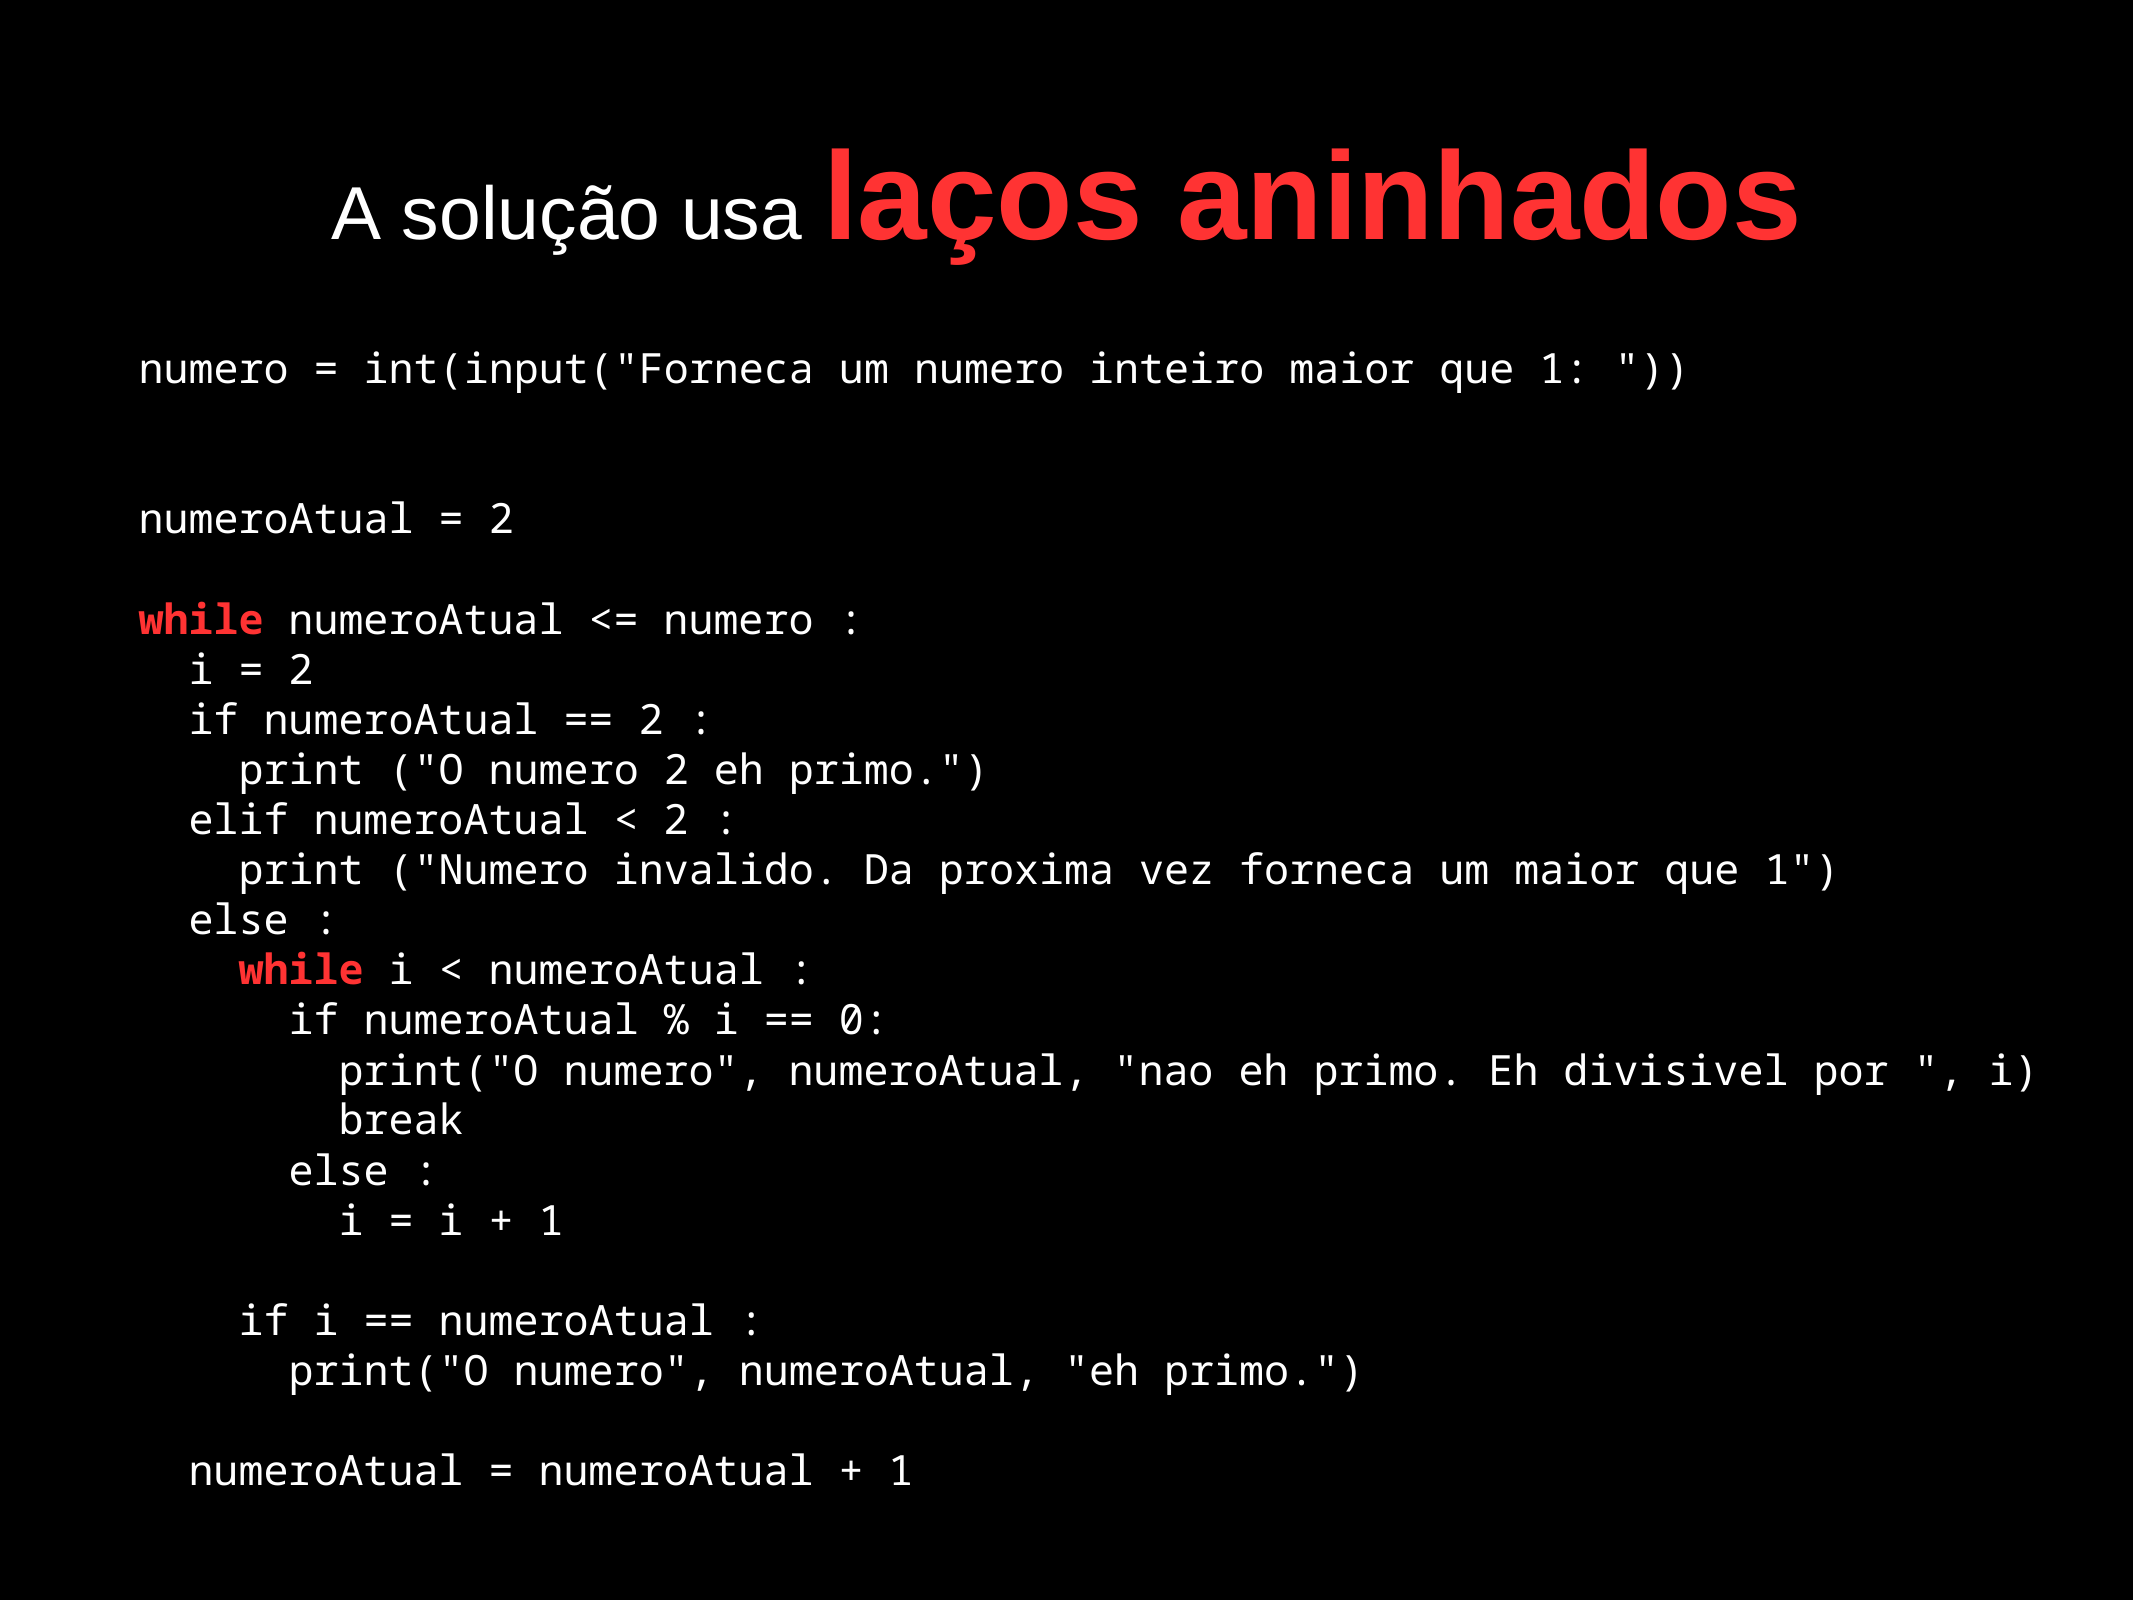

A solução usa laços aninhados
# numero = int(input("Forneca um numero inteiro maior que 1: "))
numeroAtual = 2
while numeroAtual <= numero :
 i = 2
 if numeroAtual == 2 :
 print ("O numero 2 eh primo.")
 elif numeroAtual < 2 :
 print ("Numero invalido. Da proxima vez forneca um maior que 1")
 else :
 while i < numeroAtual :
 if numeroAtual % i == 0:
 print("O numero", numeroAtual, "nao eh primo. Eh divisivel por ", i)
 break
 else :
 i = i + 1
 if i == numeroAtual :
 print("O numero", numeroAtual, "eh primo.")
 numeroAtual = numeroAtual + 1